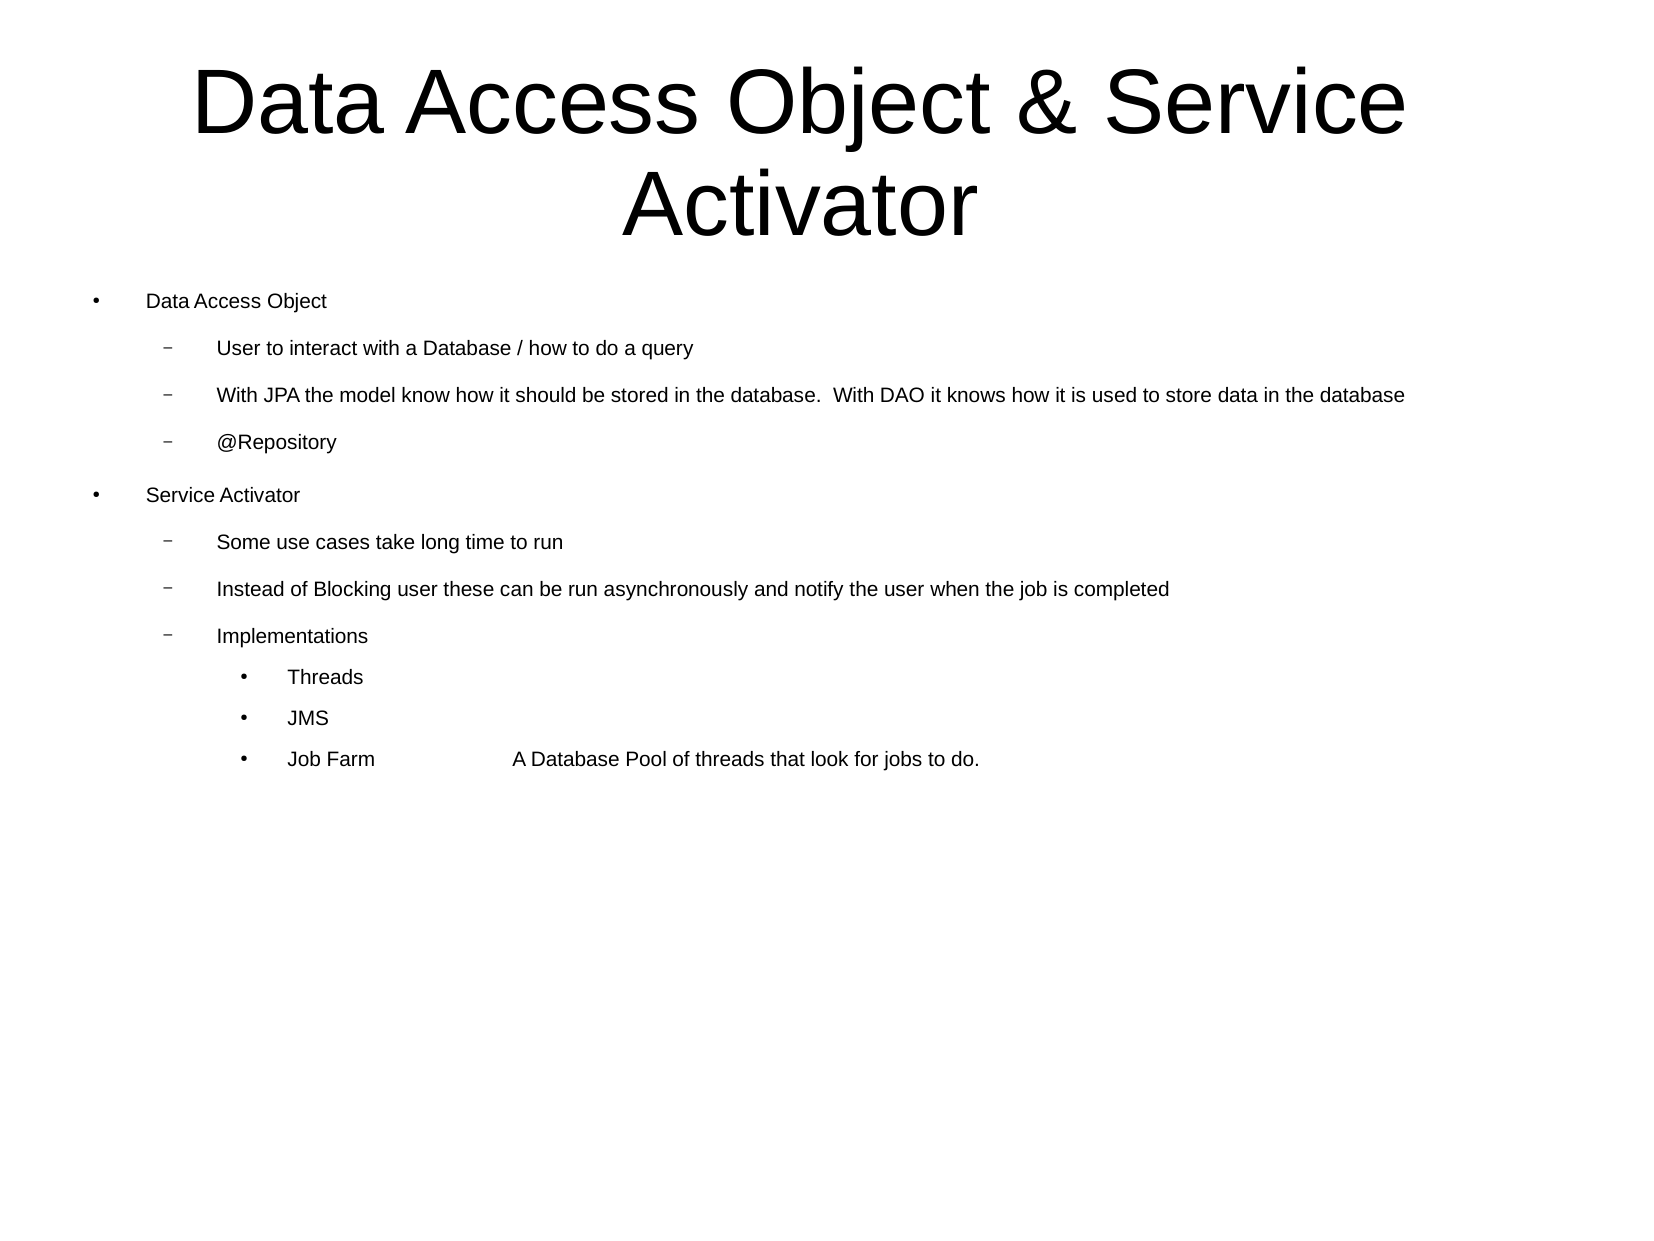

# Data Access Object & Service Activator
Data Access Object
User to interact with a Database / how to do a query
With JPA the model know how it should be stored in the database. With DAO it knows how it is used to store data in the database
@Repository
Service Activator
Some use cases take long time to run
Instead of Blocking user these can be run asynchronously and notify the user when the job is completed
Implementations
Threads
JMS
Job Farm		A Database Pool of threads that look for jobs to do.